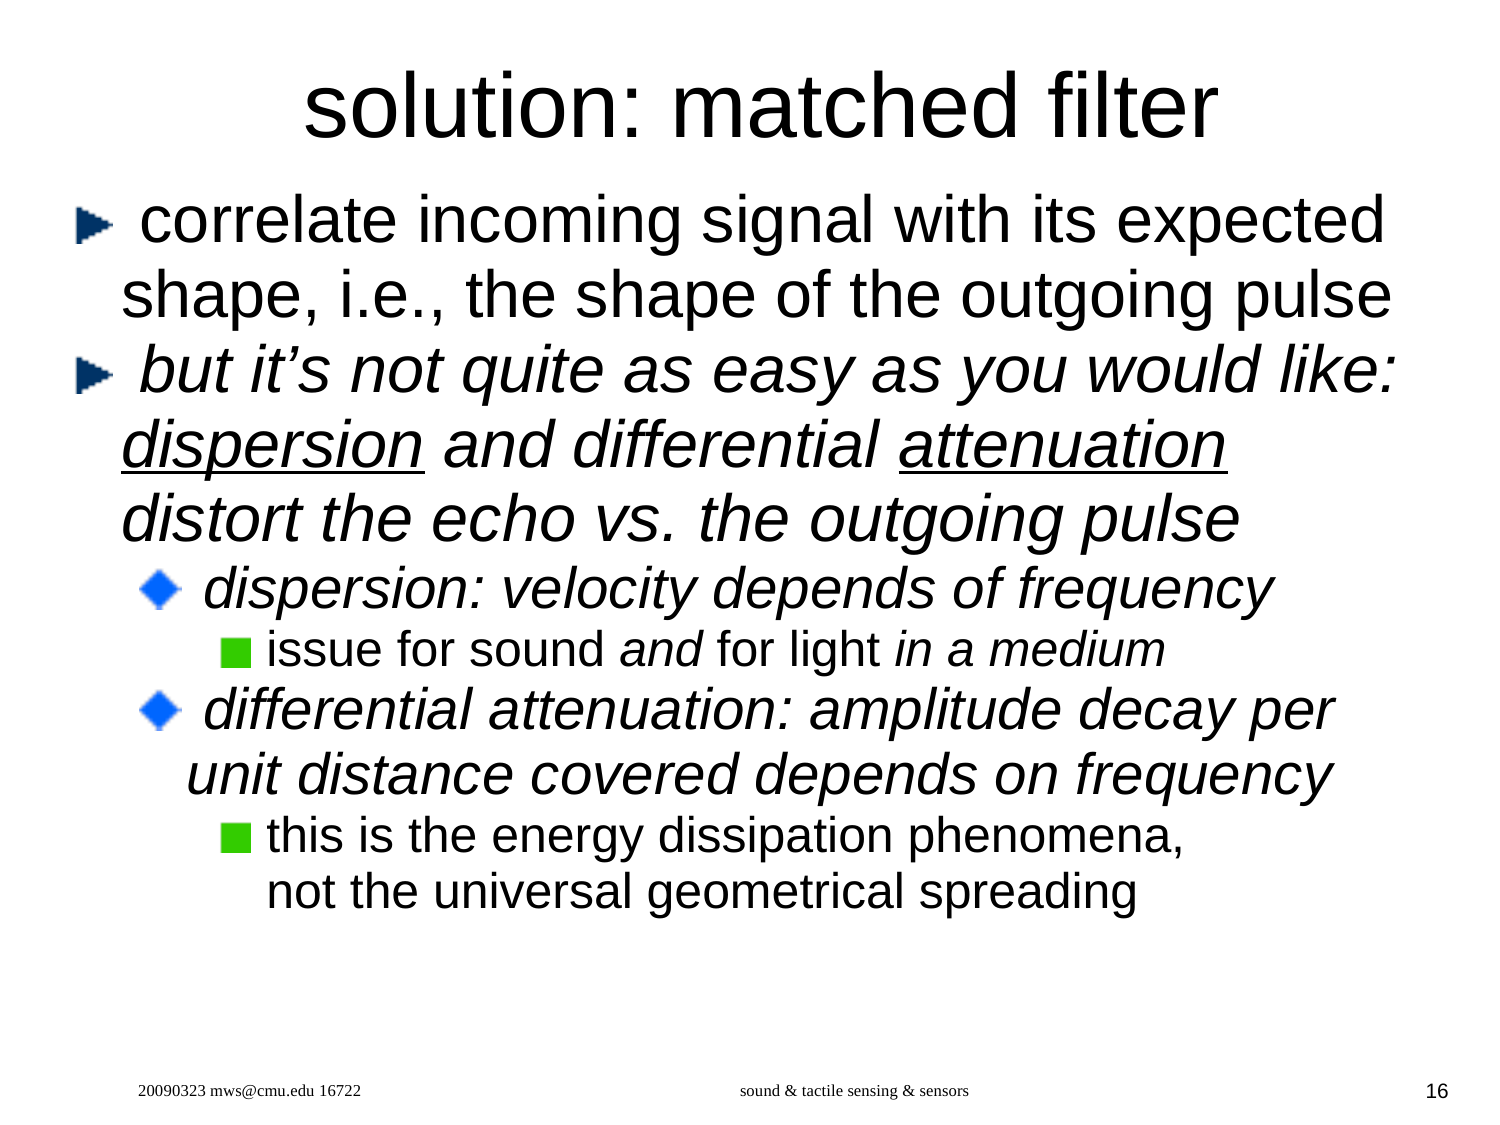

# solution: matched filter
 correlate incoming signal with its expected shape, i.e., the shape of the outgoing pulse
 but it’s not quite as easy as you would like:
dispersion and differential attenuation
distort the echo vs. the outgoing pulse
 dispersion: velocity depends of frequency
 issue for sound and for light in a medium
 differential attenuation: amplitude decay per unit distance covered depends on frequency
 this is the energy dissipation phenomena,
 not the universal geometrical spreading
16
20090323 mws@cmu.edu 16722
sound & tactile sensing & sensors